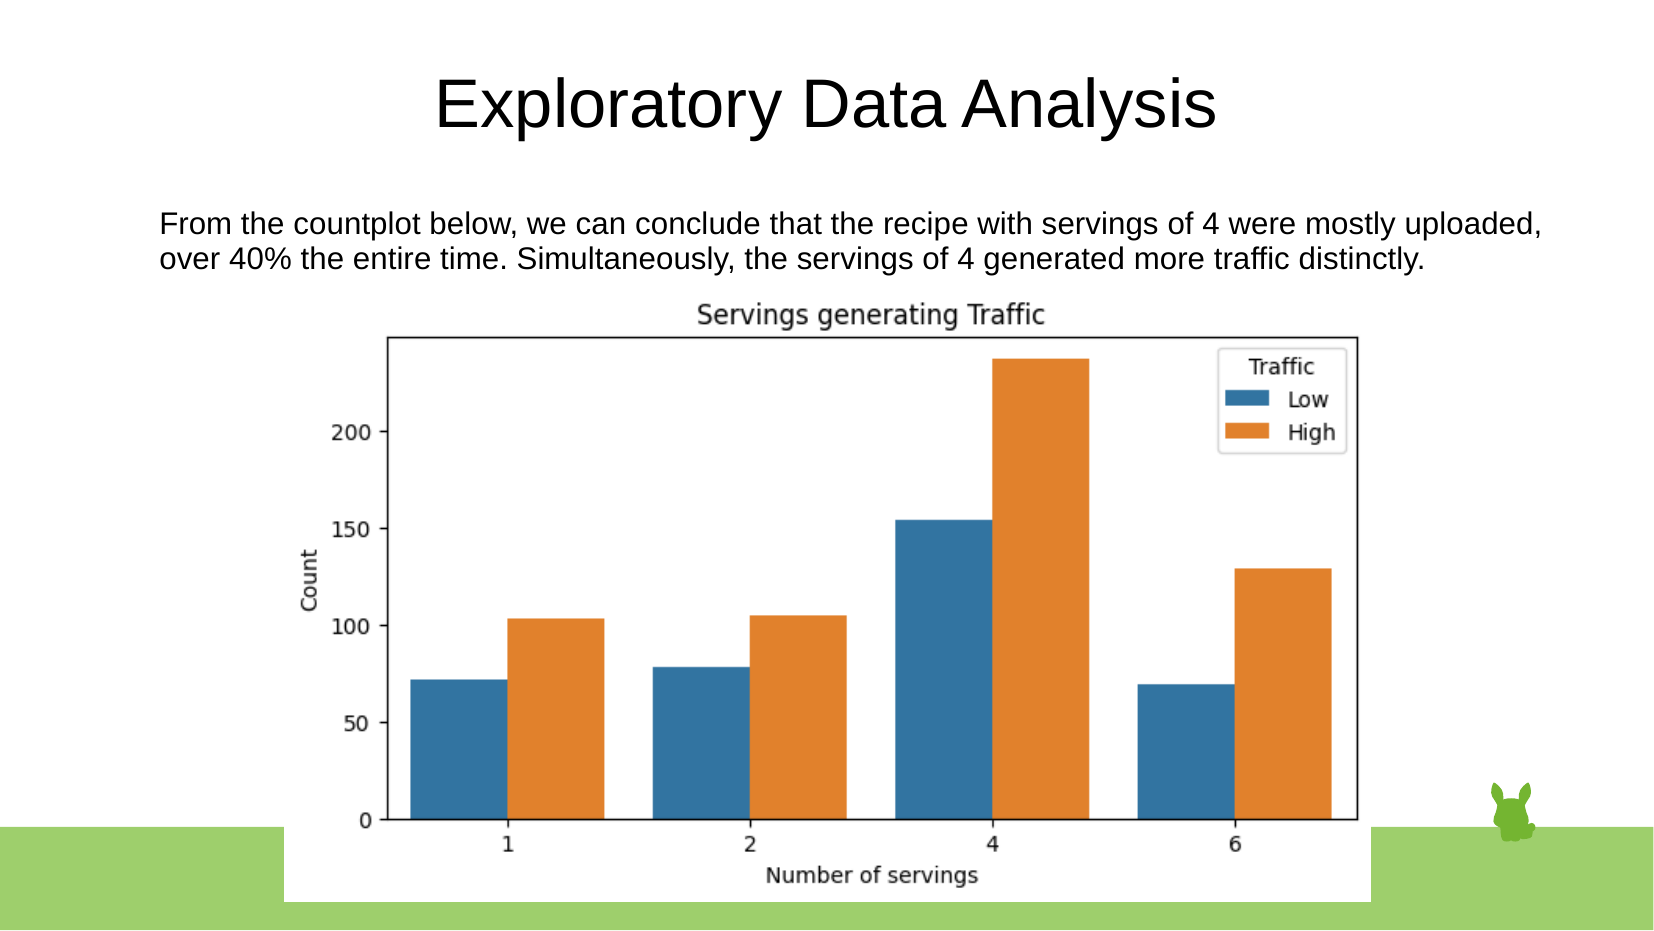

# Exploratory Data Analysis
From the countplot below, we can conclude that the recipe with servings of 4 were mostly uploaded, over 40% the entire time. Simultaneously, the servings of 4 generated more traffic distinctly.